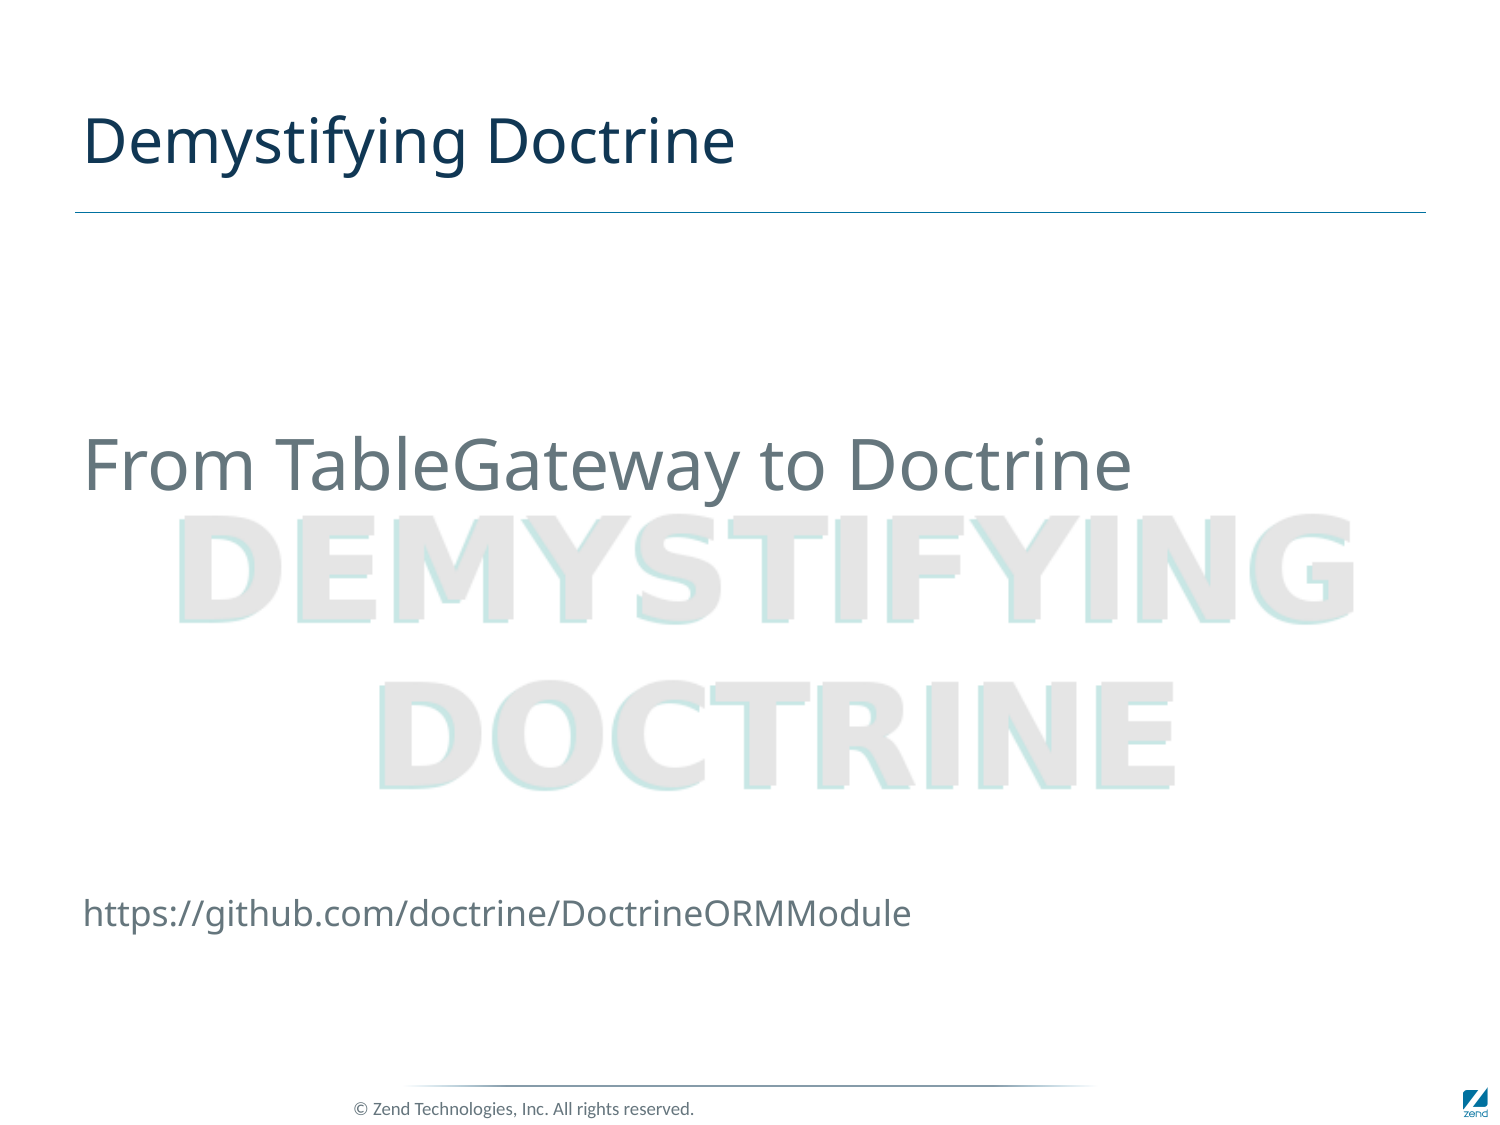

# Demystifying Doctrine
From TableGateway to Doctrine
https://github.com/doctrine/DoctrineORMModule